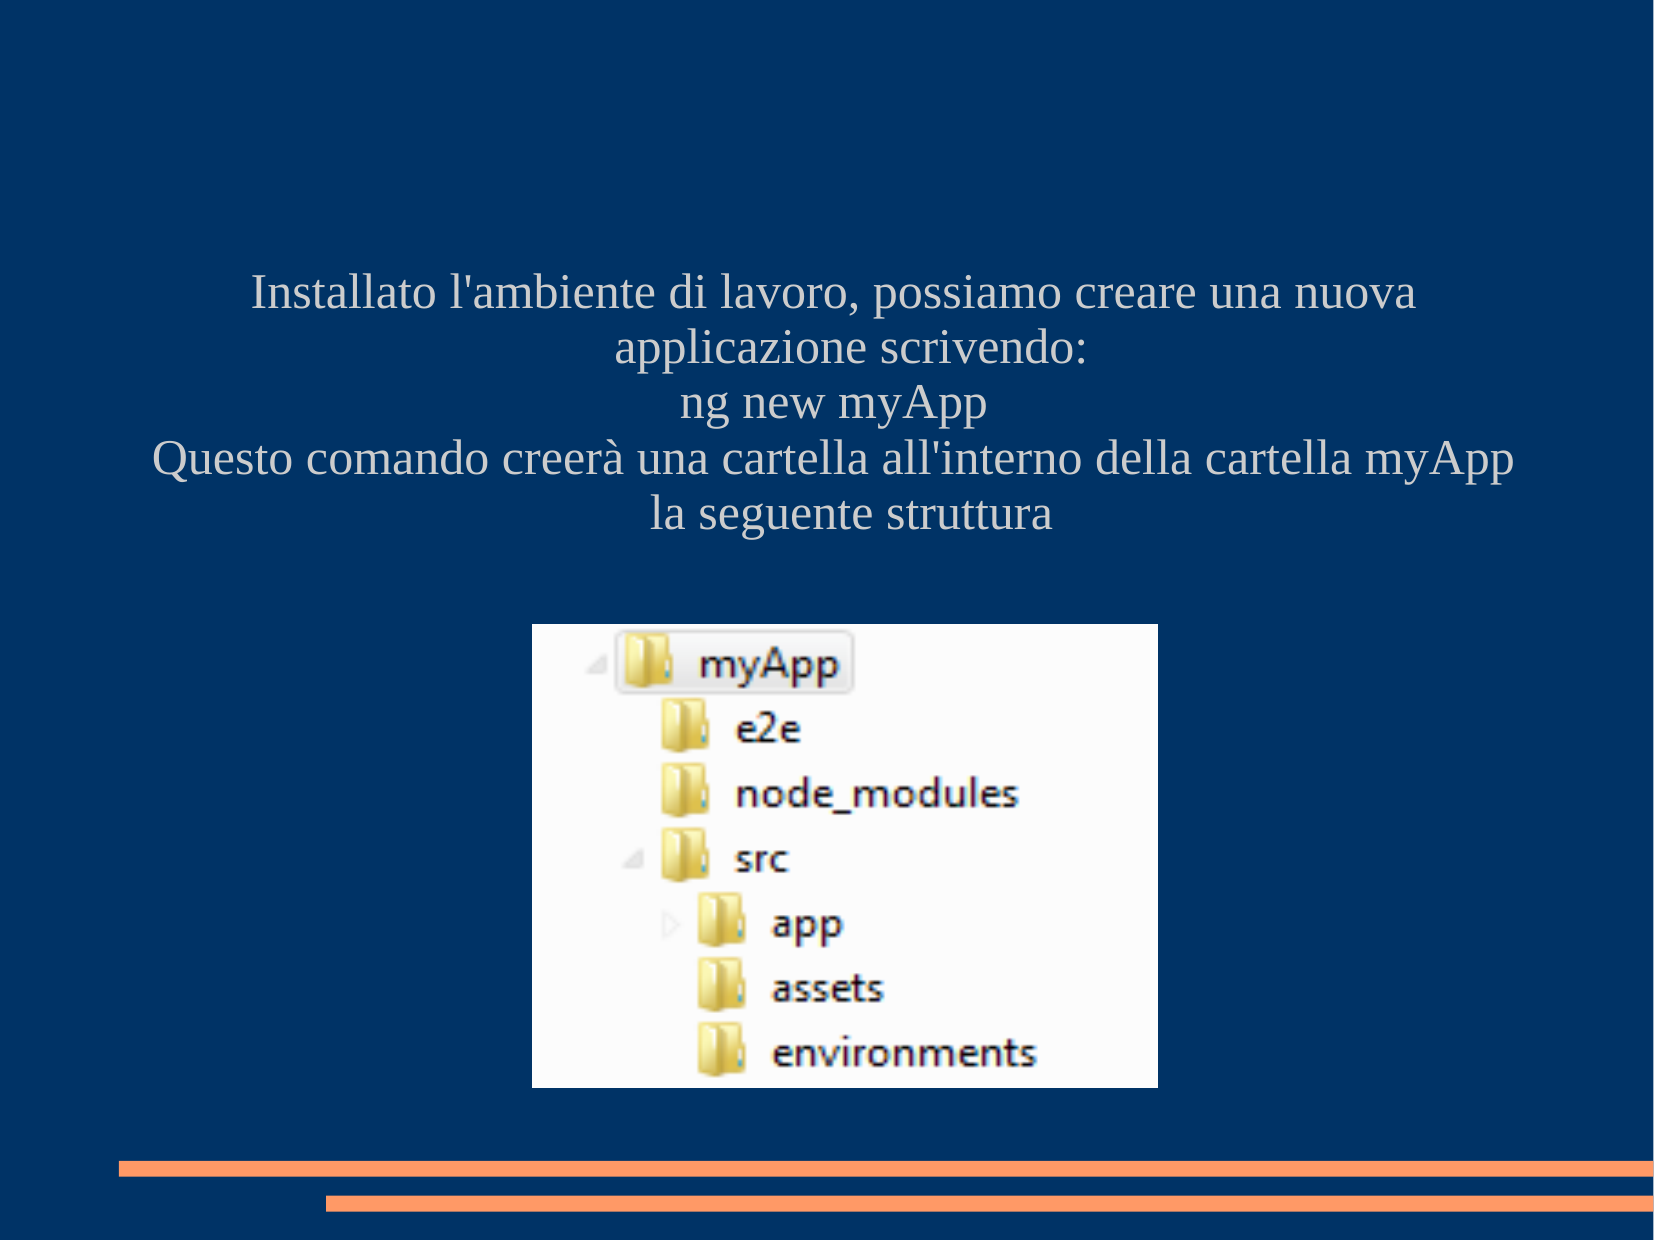

# Installato l'ambiente di lavoro, possiamo creare una nuova applicazione scrivendo:
ng new myApp
Questo comando creerà una cartella all'interno della cartella myApp la seguente struttura